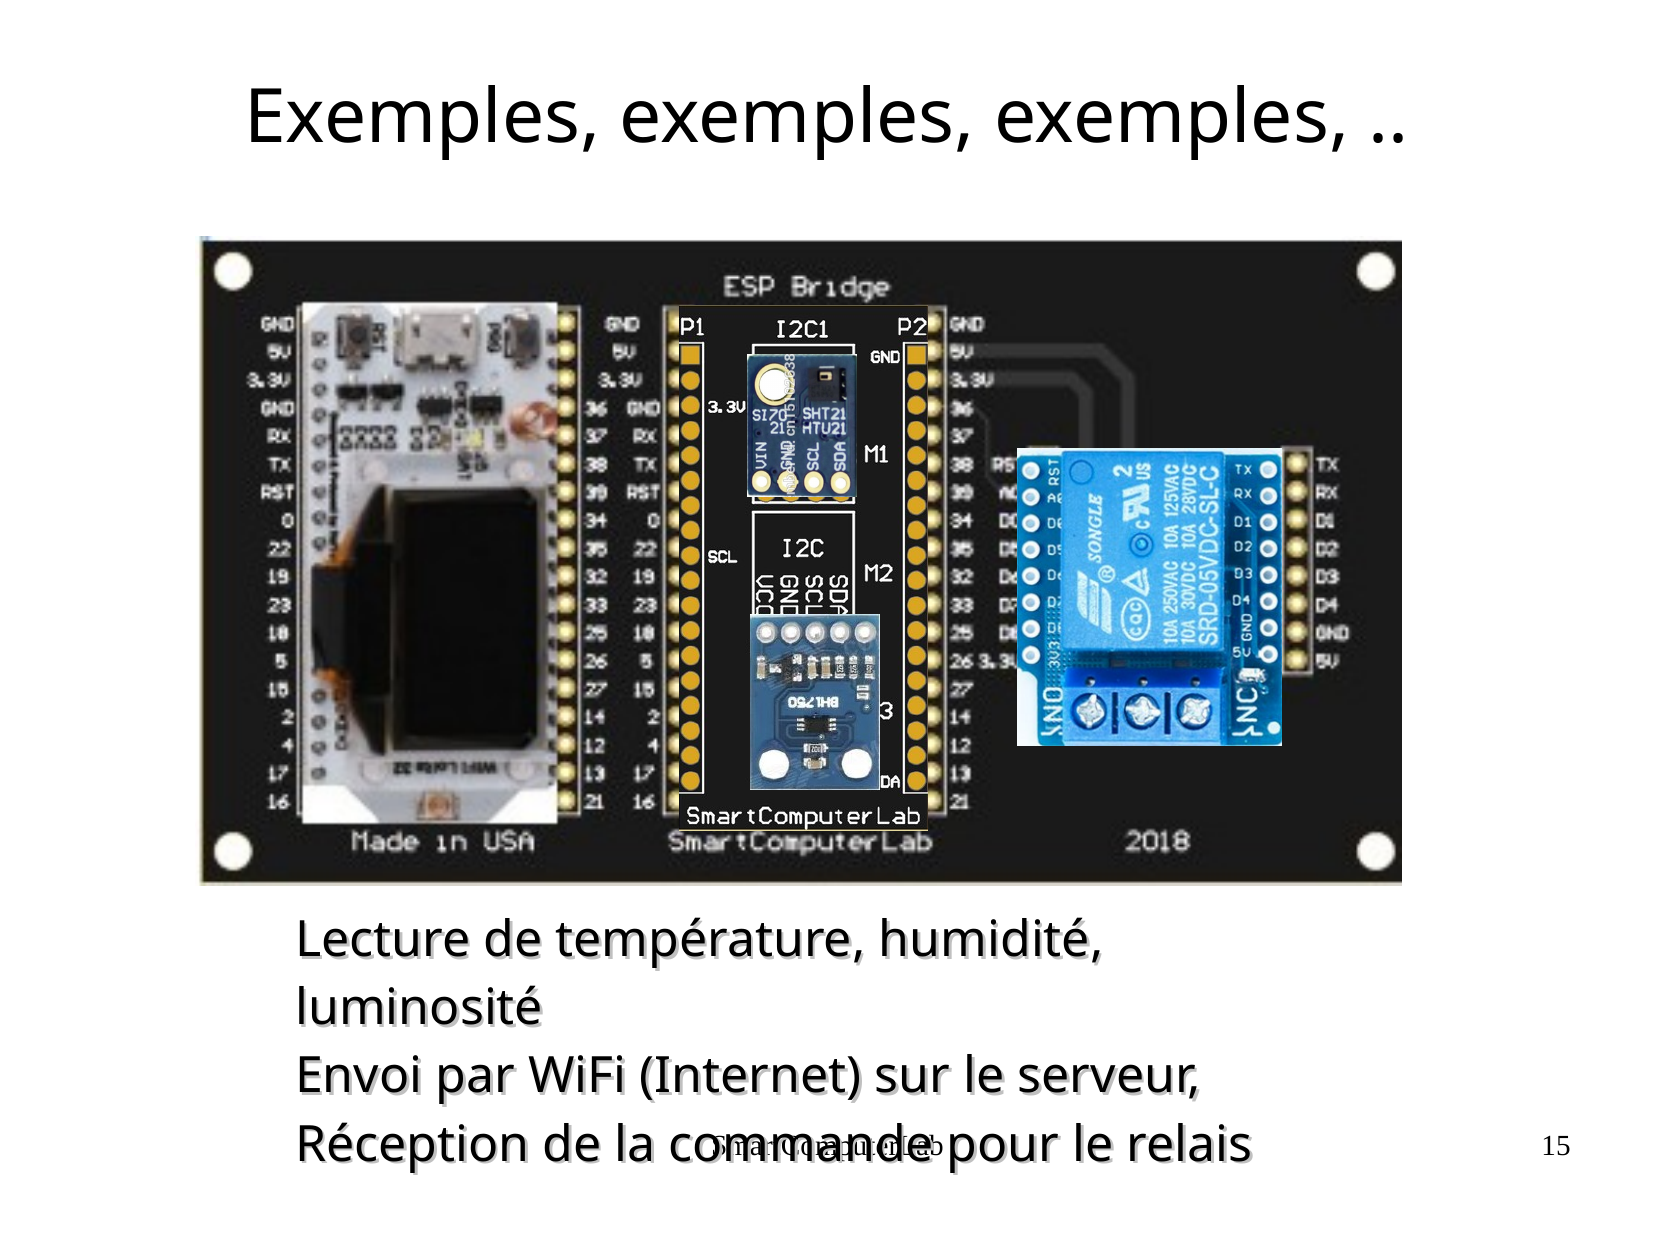

# Exemples, exemples, exemples, ..
Lecture de température, humidité, luminosité
Envoi par WiFi (Internet) sur le serveur,
Réception de la commande pour le relais
SmartComputerLab
15